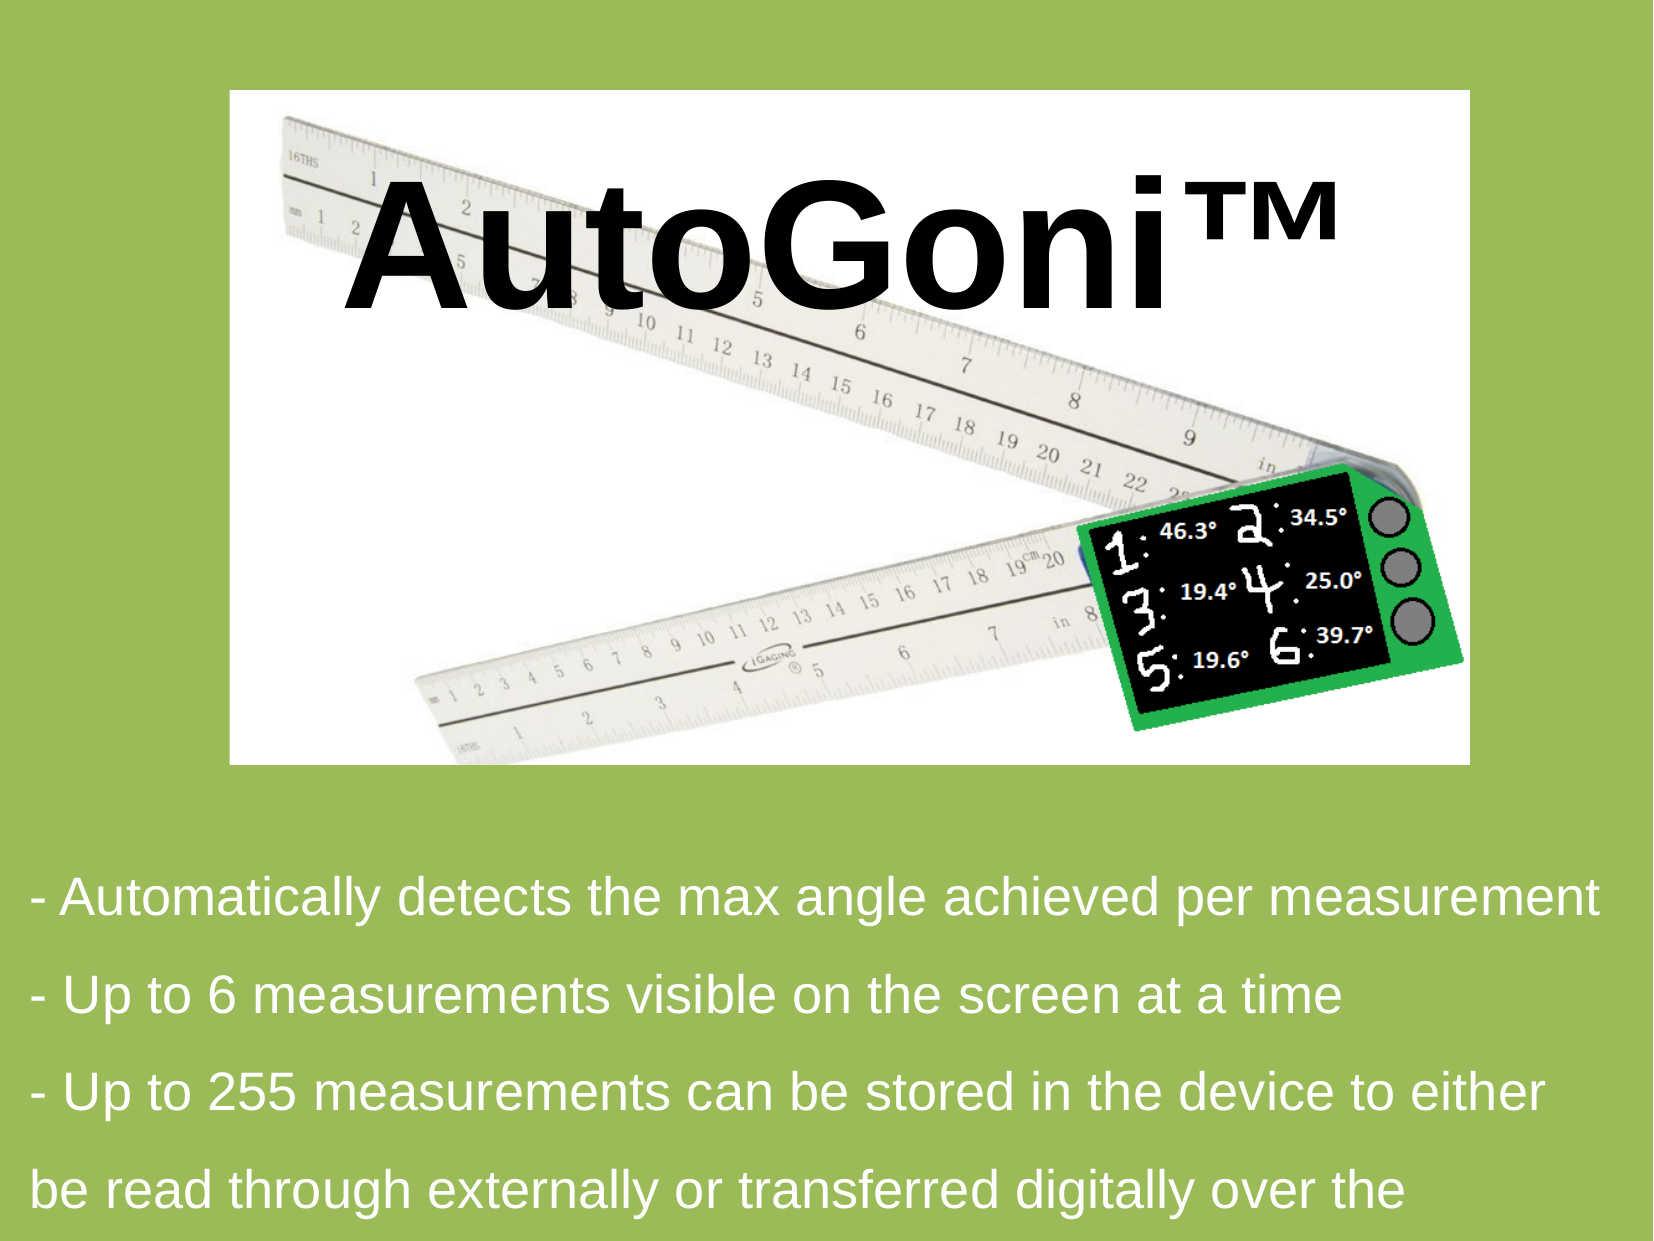

AutoGoni™
- Automatically detects the max angle achieved per measurement
- Up to 6 measurements visible on the screen at a time
- Up to 255 measurements can be stored in the device to either be read through externally or transferred digitally over the computer